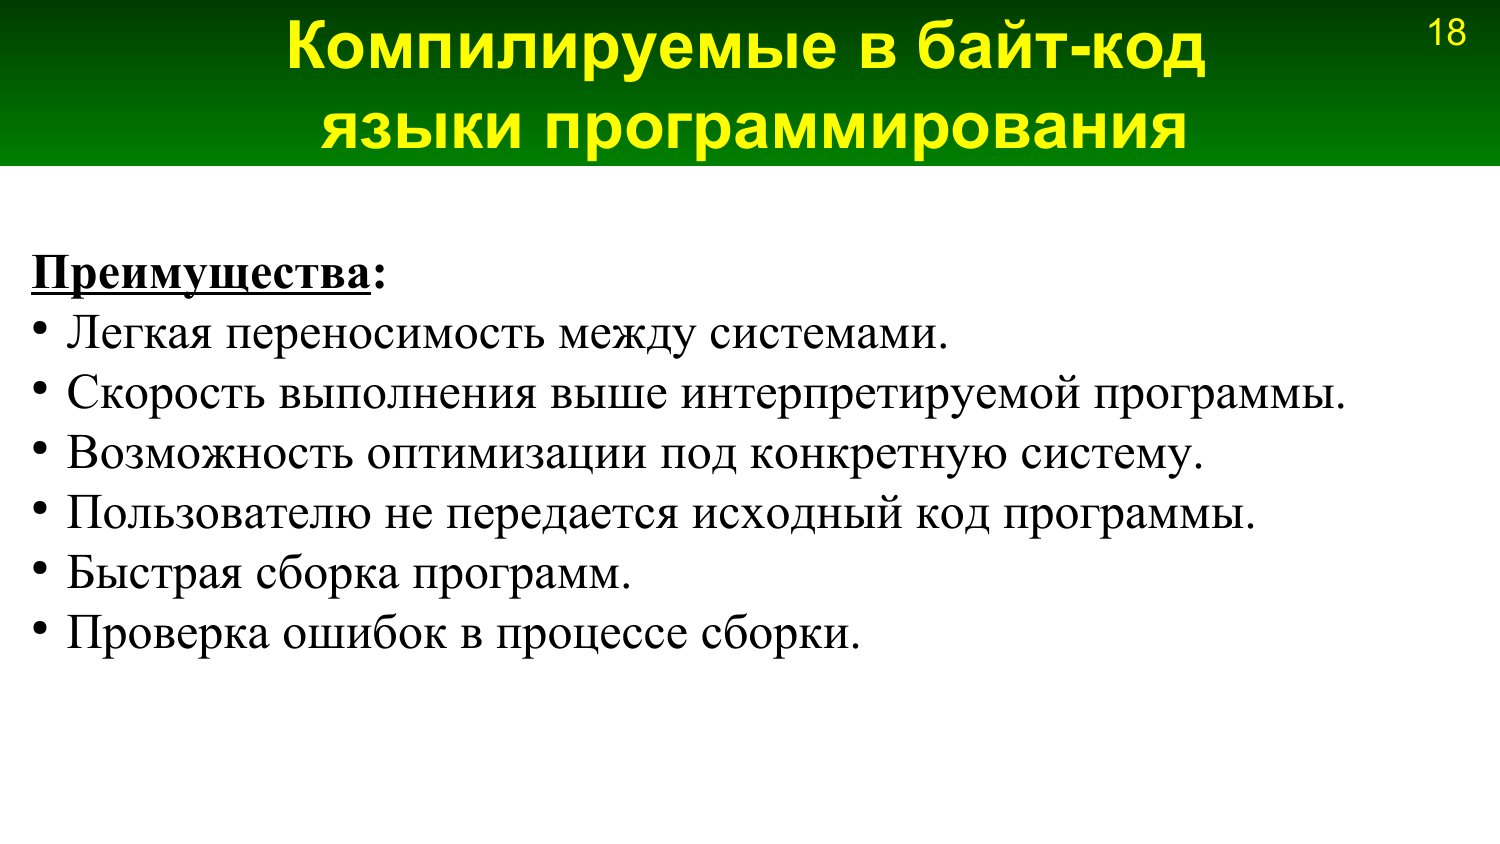

# Компилируемые в байт-код языки программирования
Преимущества:
Легкая переносимость между системами.
Скорость выполнения выше интерпретируемой программы.
Возможность оптимизации под конкретную систему.
Пользователю не передается исходный код программы.
Быстрая сборка программ.
Проверка ошибок в процессе сборки.